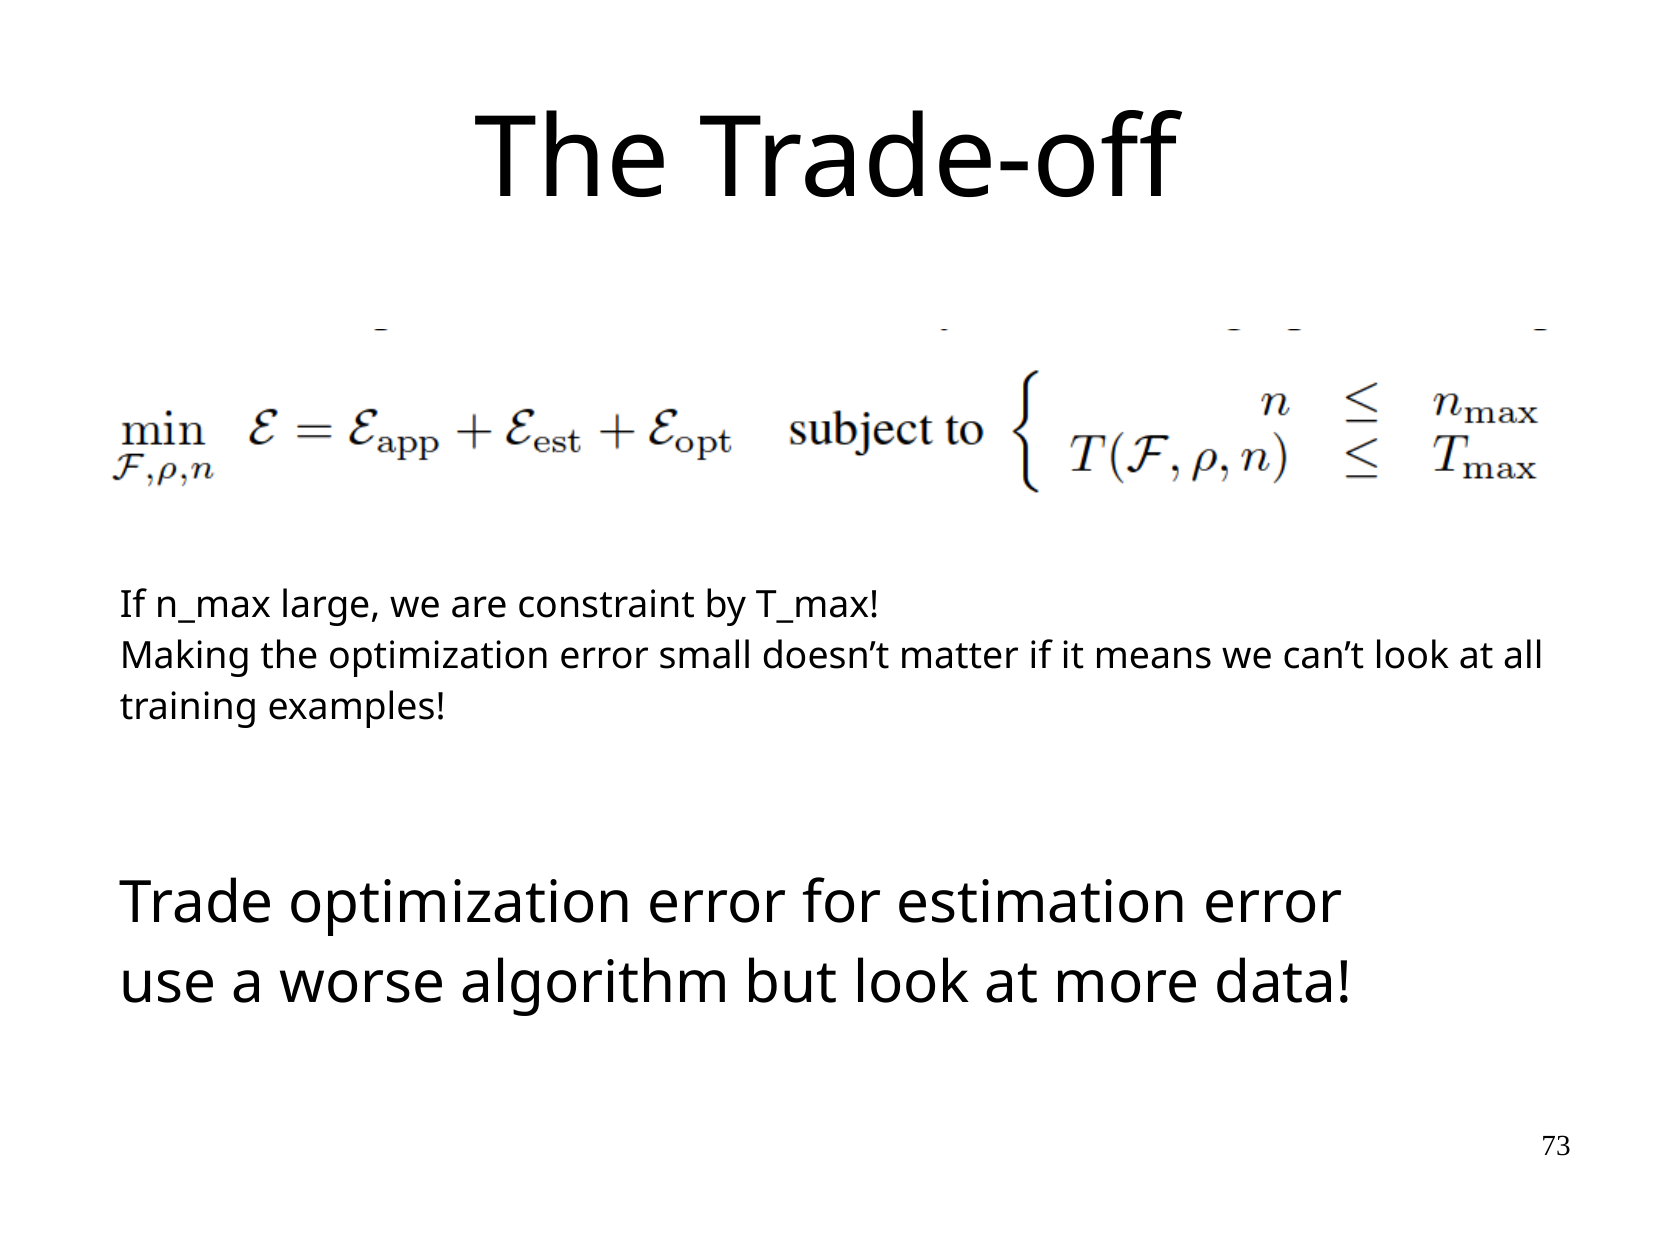

# The Trade-off
If n_max large, we are constraint by T_max!
Making the optimization error small doesn’t matter if it means we can’t look at all training examples!
Trade optimization error for estimation error
use a worse algorithm but look at more data!
73